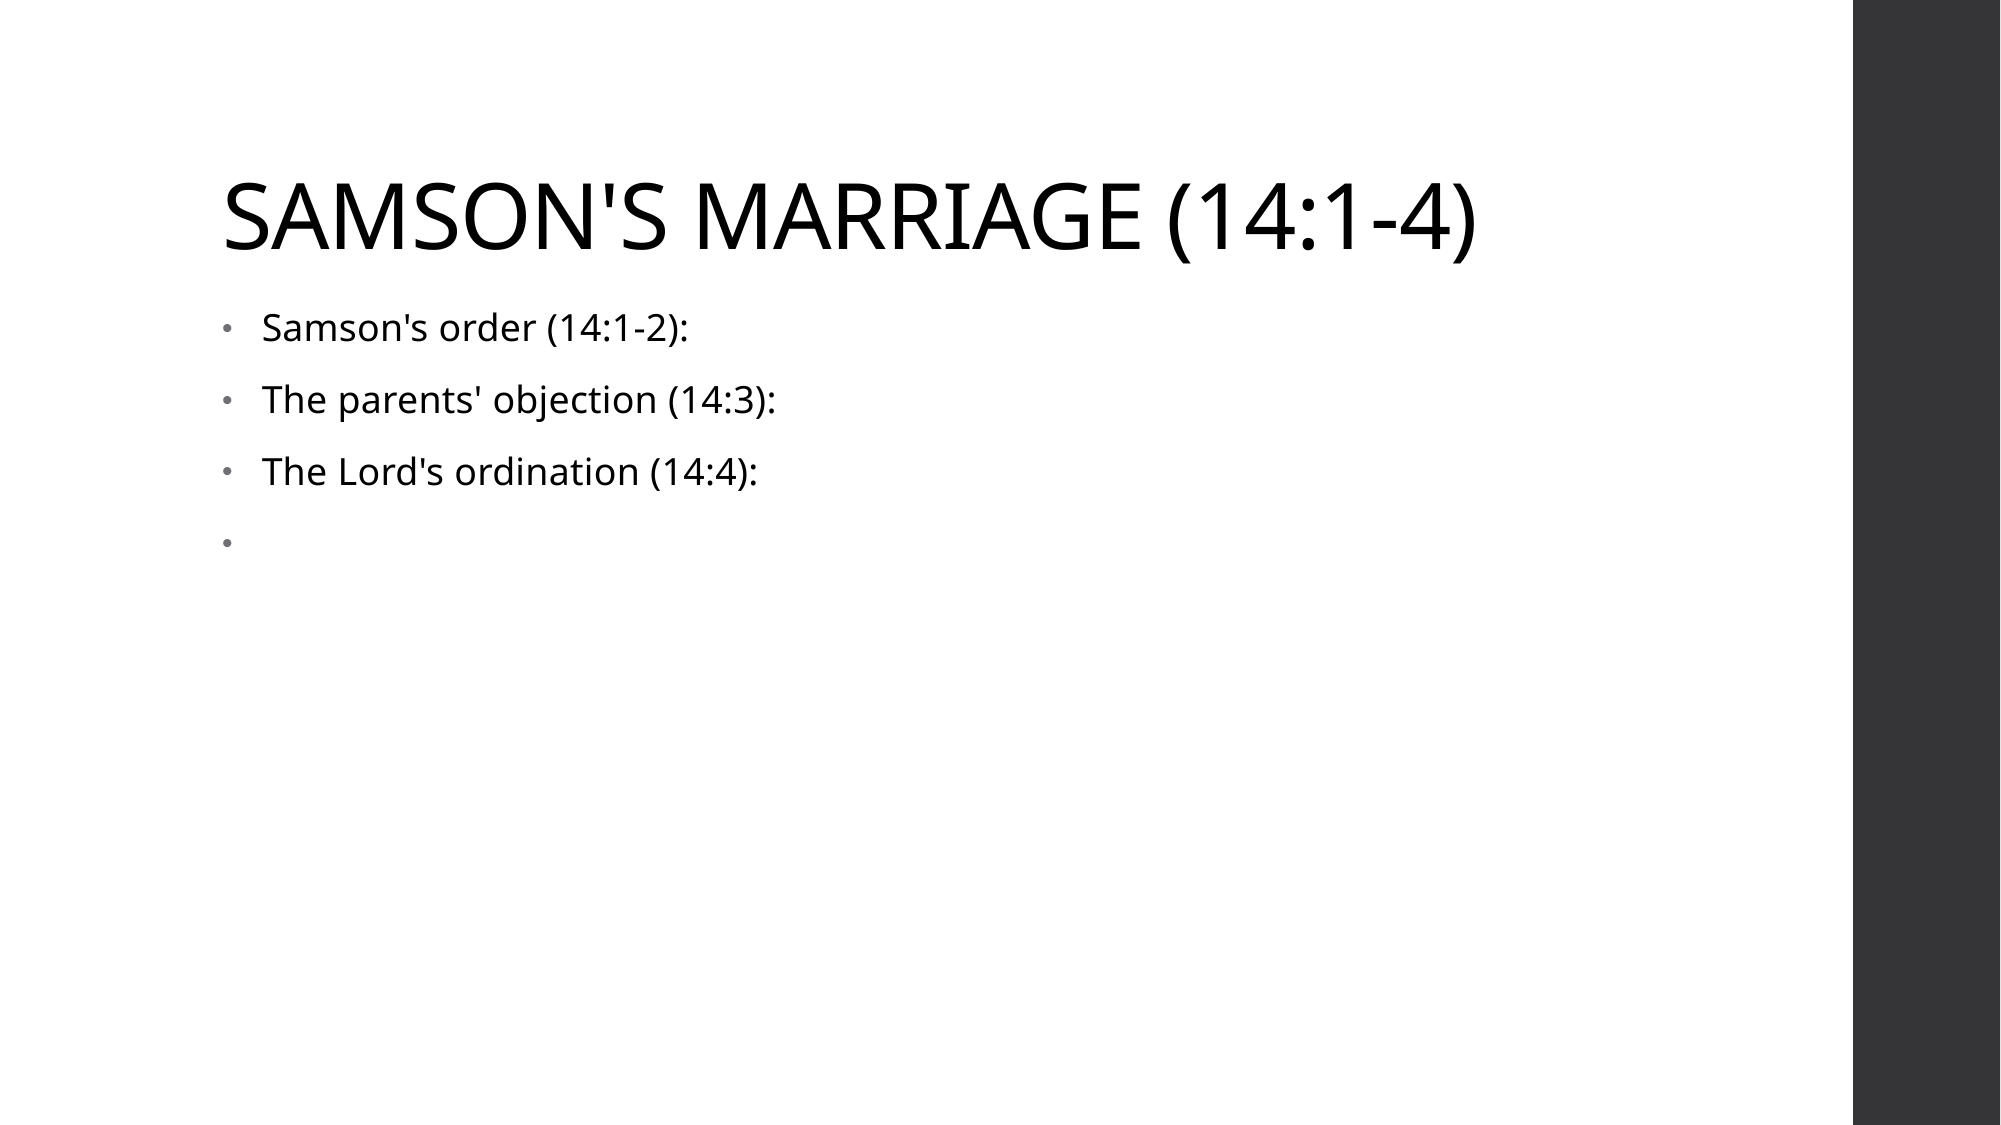

# SAMSON'S MARRIAGE (14:1-4)
 Samson's order (14:1-2):
 The parents' objection (14:3):
 The Lord's ordination (14:4):